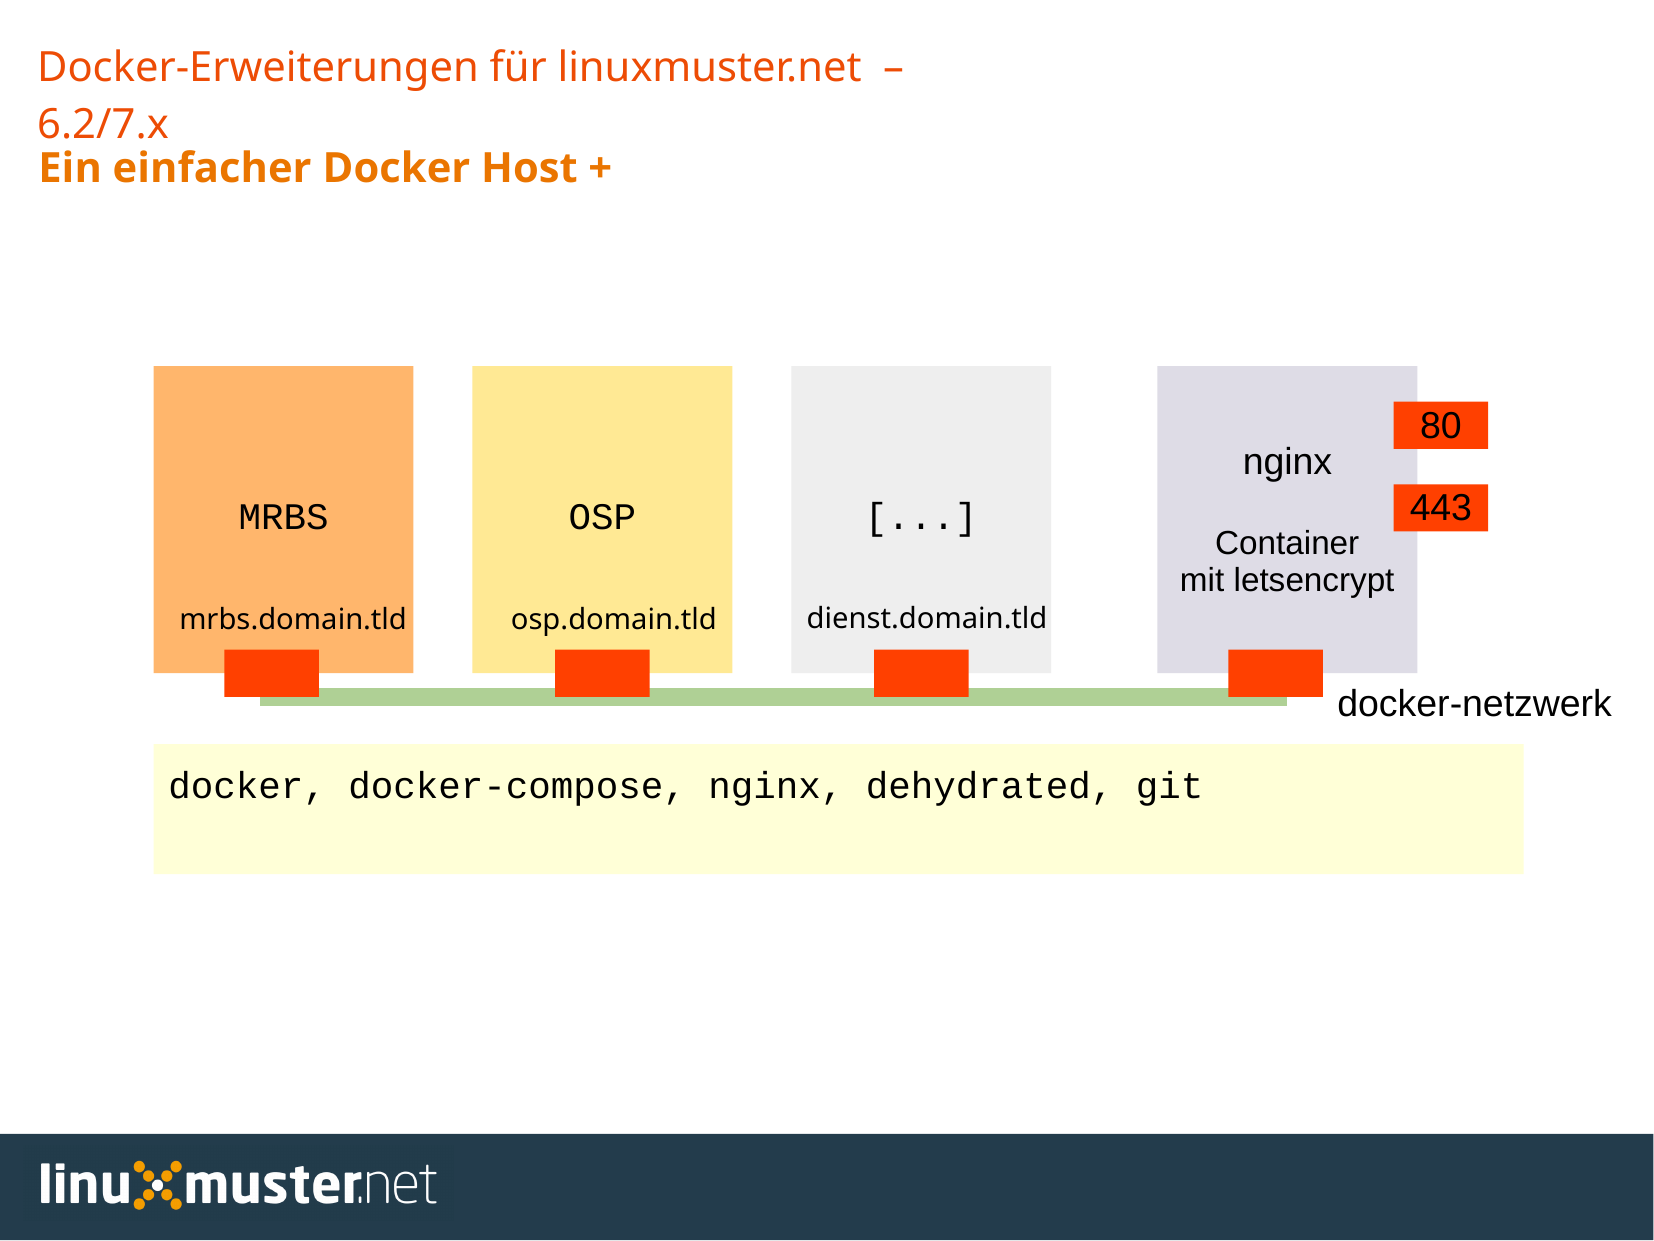

Docker-Erweiterungen für linuxmuster.net – 6.2/7.x
Ein einfacher Docker Host +
MRBS
OSP
[...]
nginx
Container
mit letsencrypt
80
443
dienst.domain.tld
mrbs.domain.tld
osp.domain.tld
docker-netzwerk
docker, docker-compose, nginx, dehydrated, git